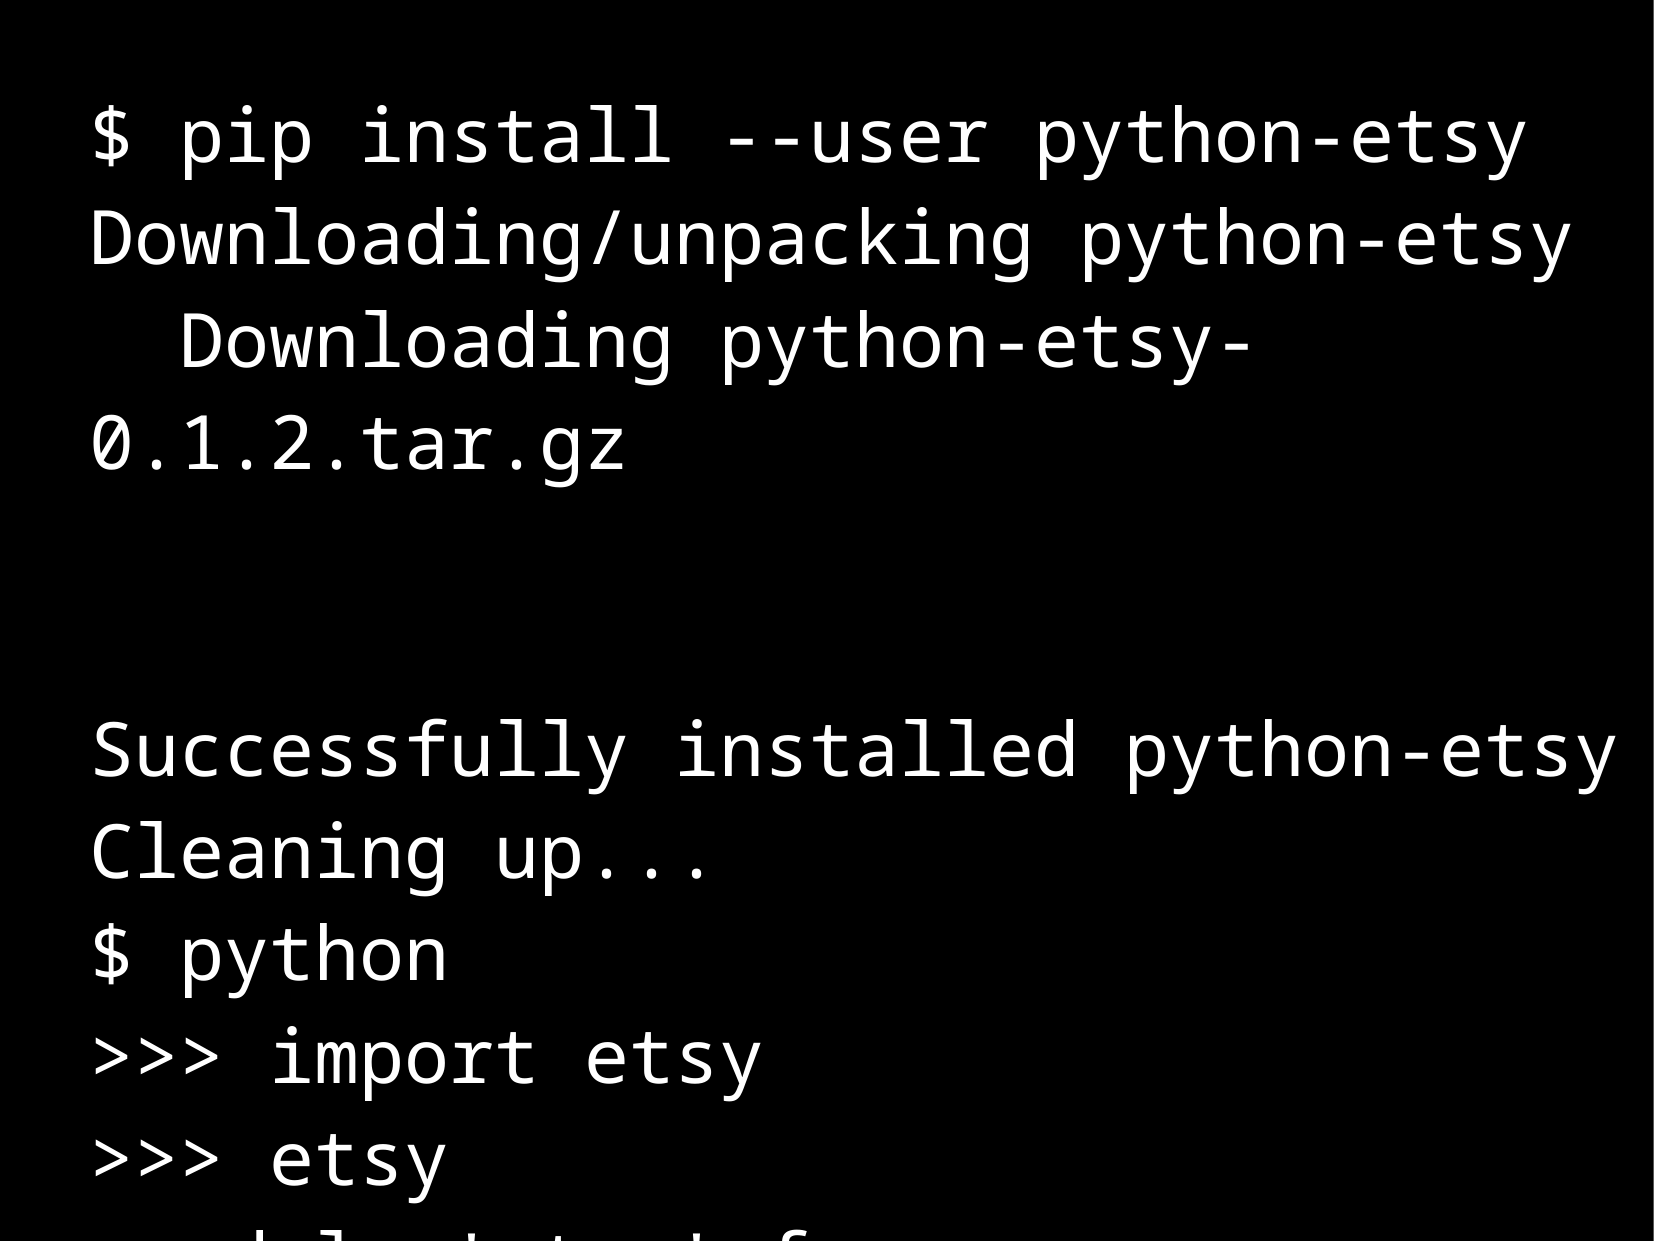

$ pip install --user python-etsy
Downloading/unpacking python-etsy
 Downloading python-etsy-0.1.2.tar.gz
Successfully installed python-etsy
Cleaning up...
$ python
>>> import etsy
>>> etsy
<module 'etsy' from '/home/me/.local/lib/python2.7/
site-packages/etsy/__init__.pyc'>